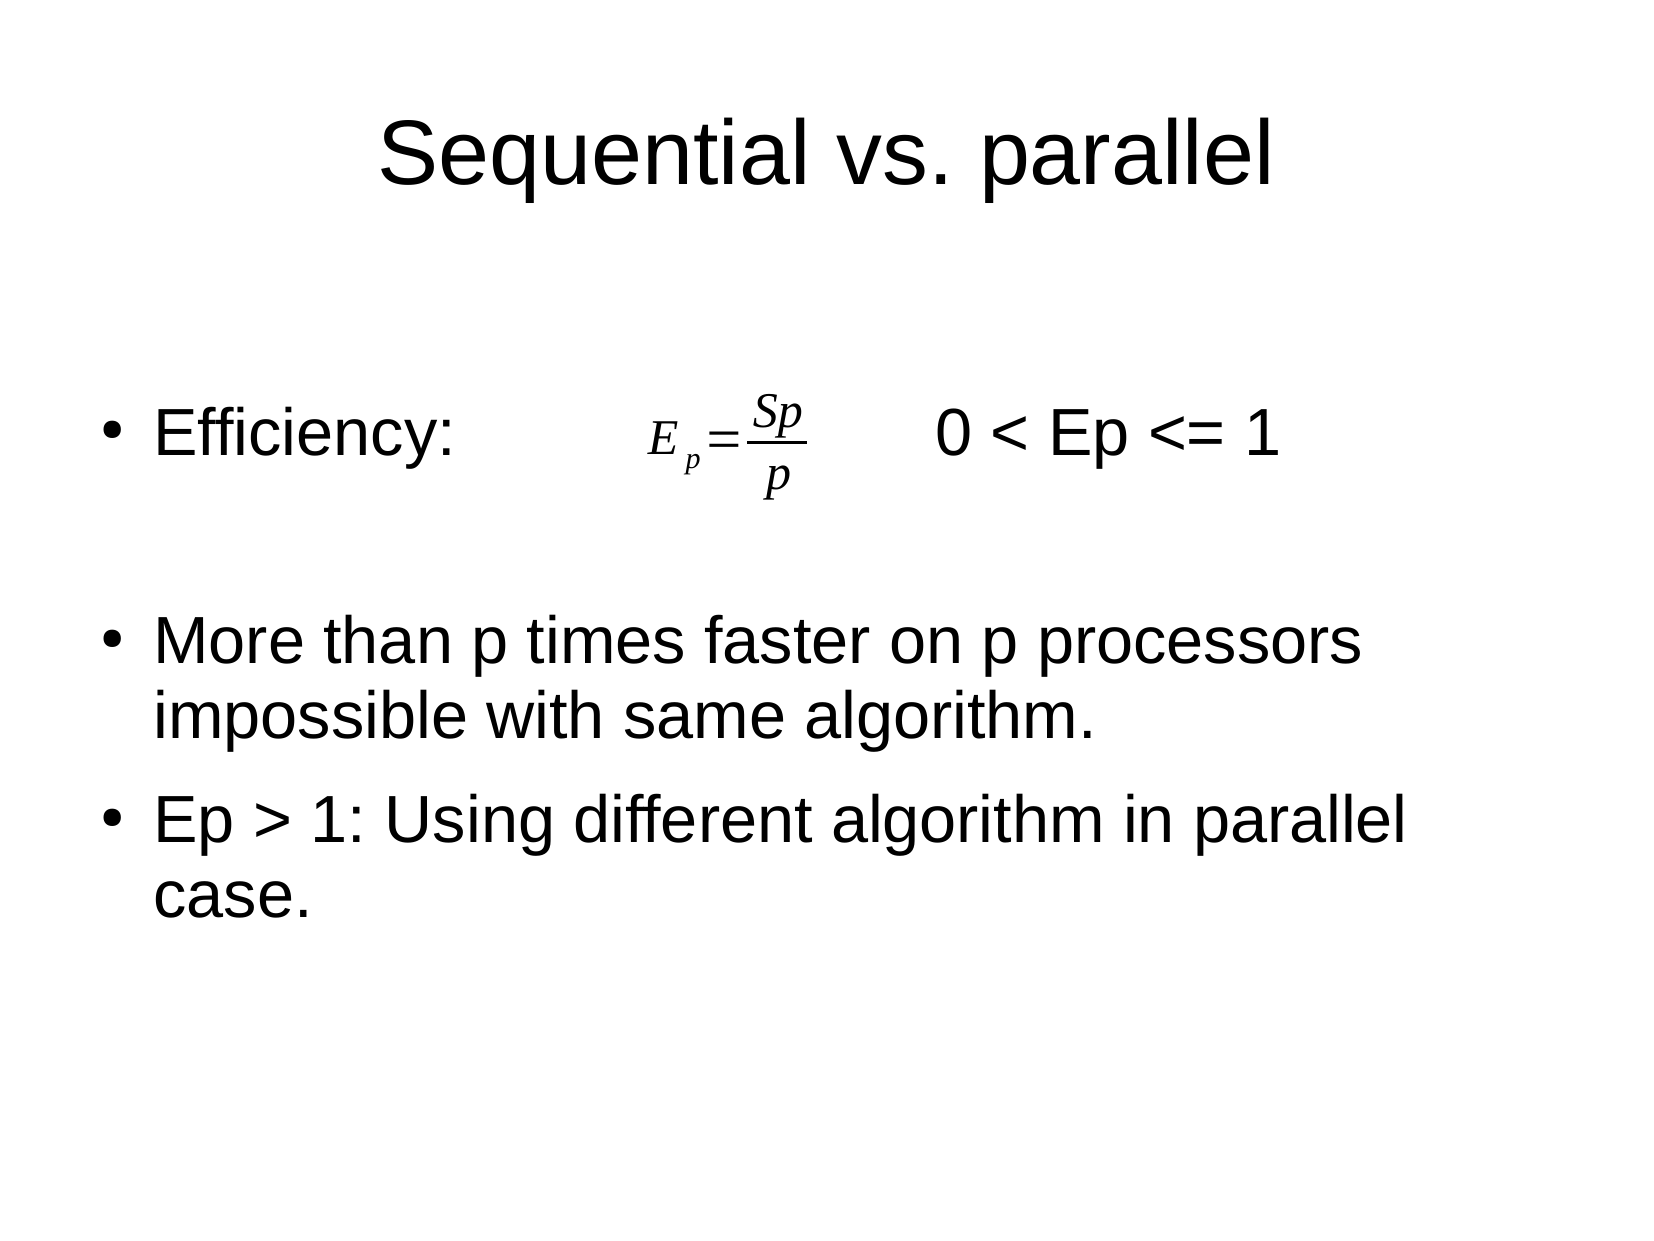

# Sequential vs. parallel
Efficiency: 0 < Ep <= 1
More than p times faster on p processors impossible with same algorithm.
Ep > 1: Using different algorithm in parallel case.